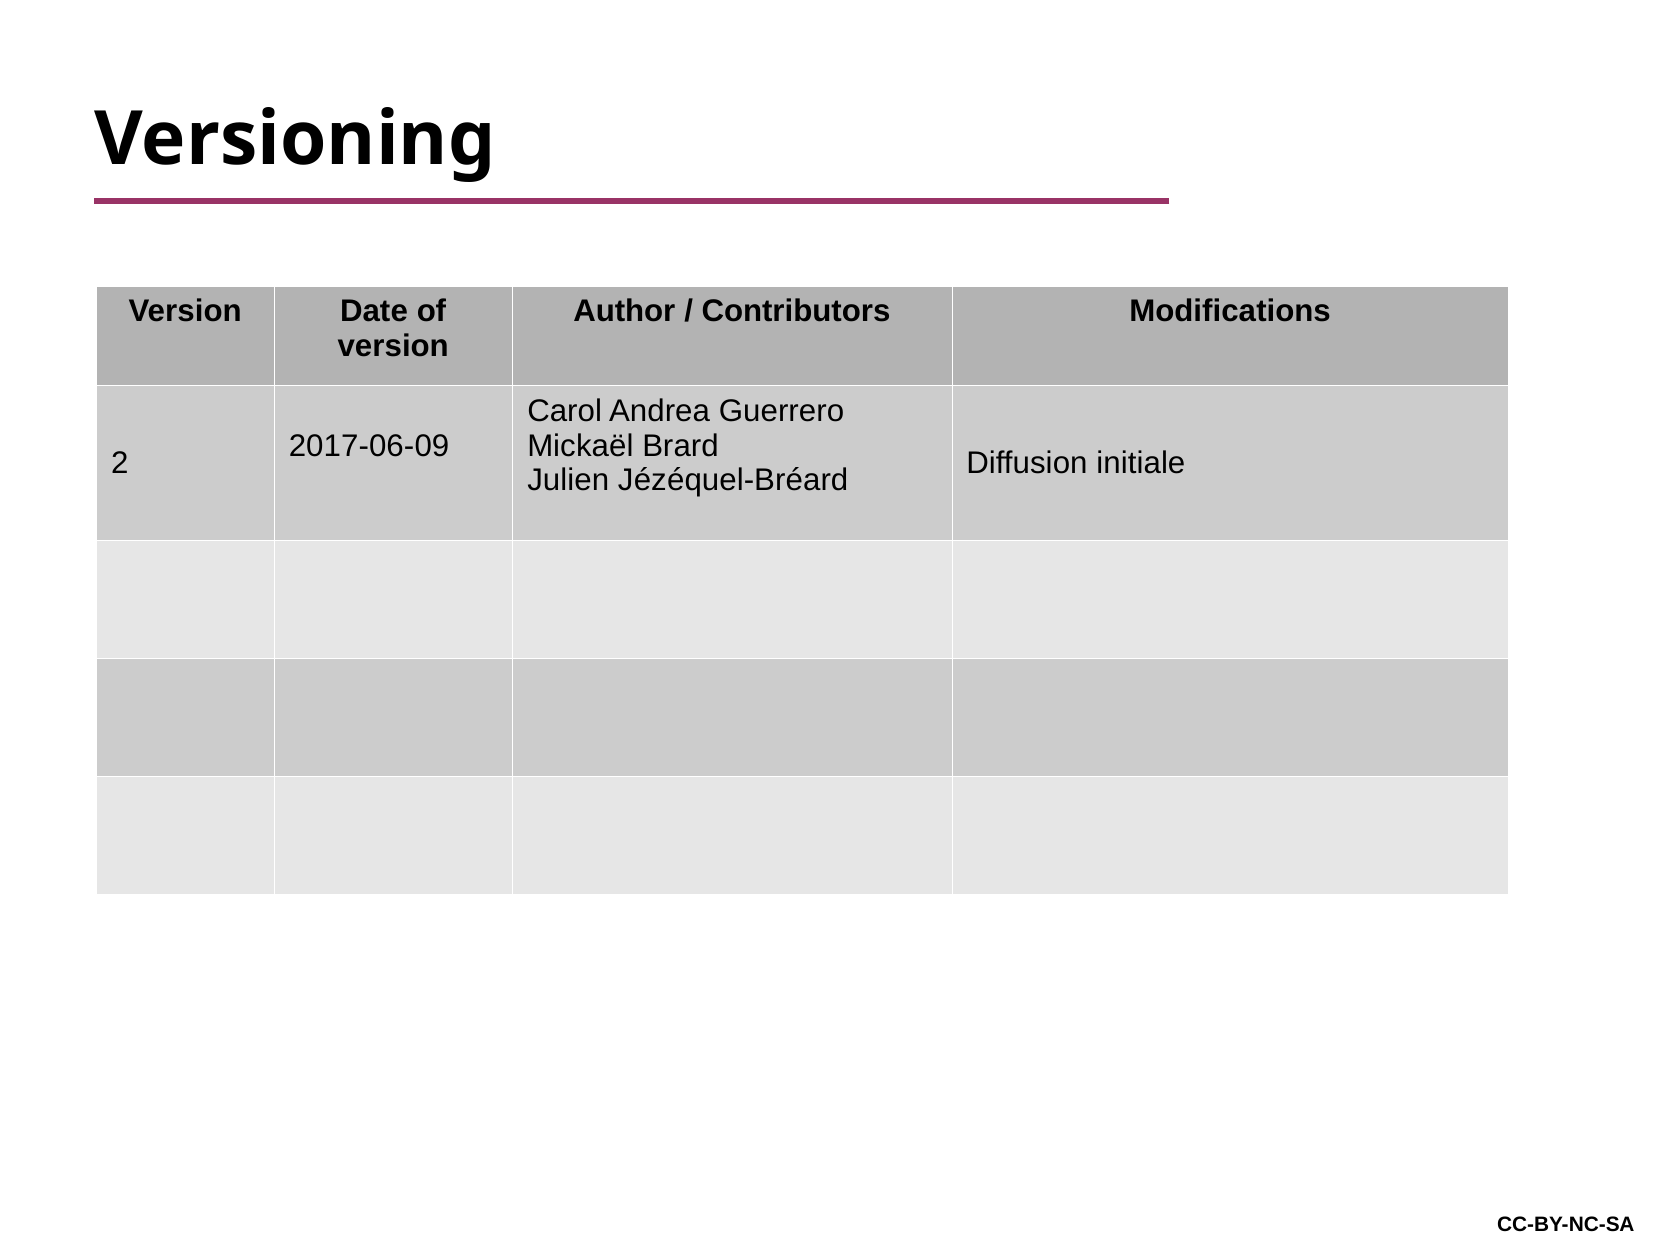

# Versioning
| Version | Date of version | Author / Contributors | Modifications |
| --- | --- | --- | --- |
| 2 | 2017-06-09 | Carol Andrea Guerrero Mickaël Brard Julien Jézéquel-Bréard | Diffusion initiale |
| | | | |
| | | | |
| | | | |
CC-BY-NC-SA